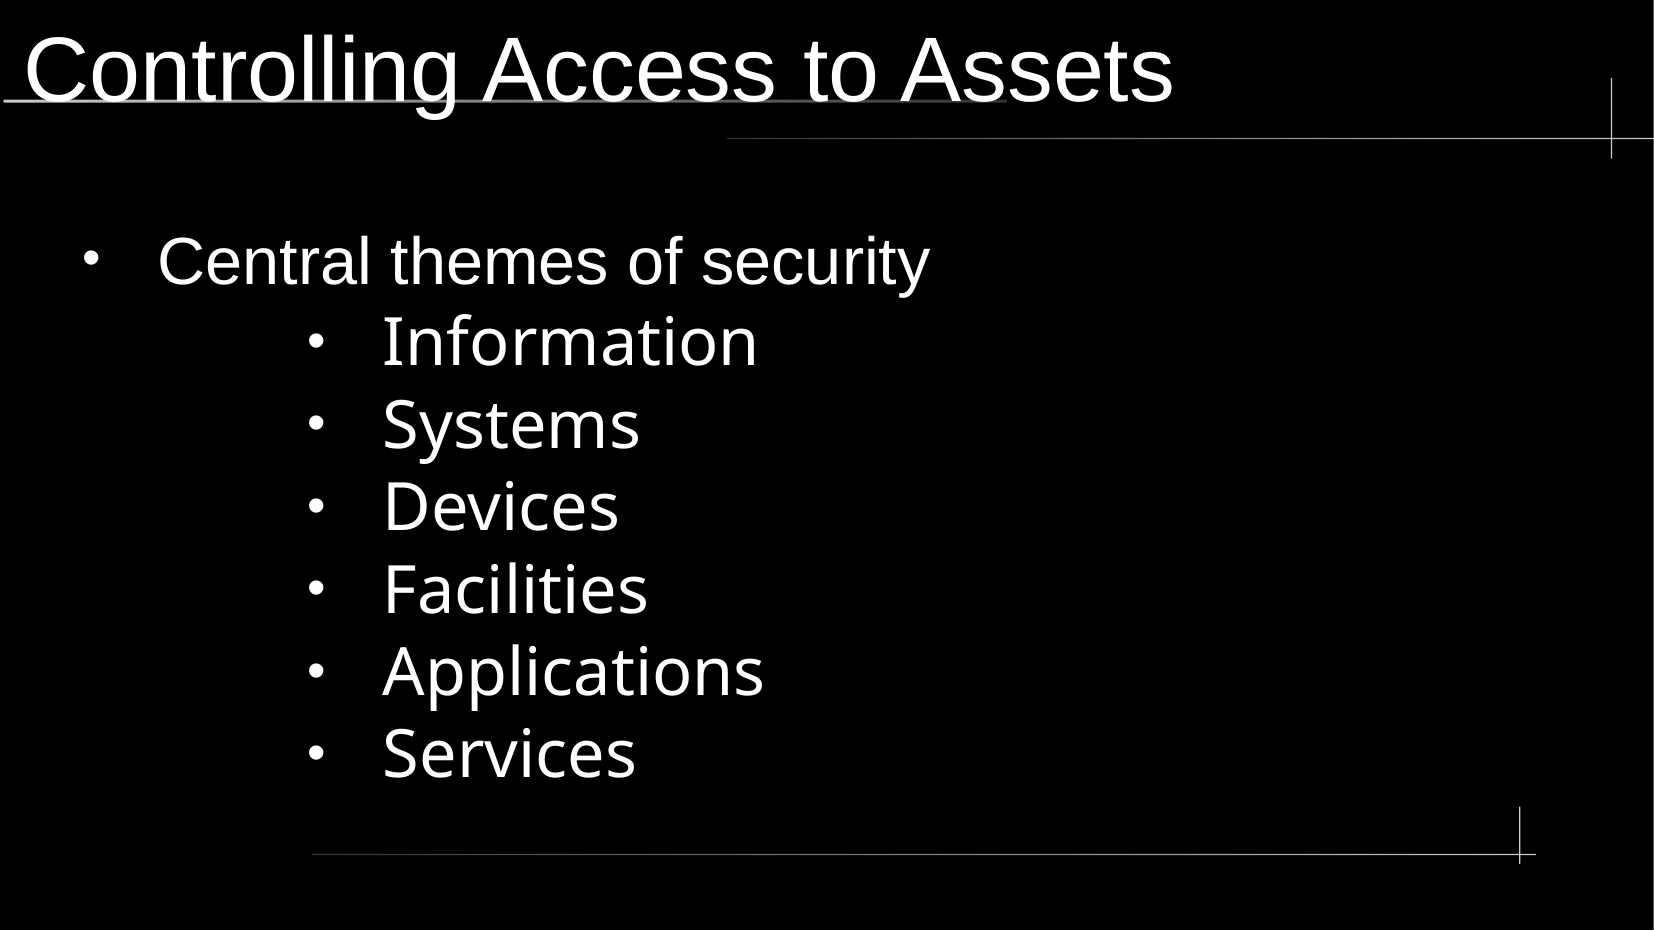

# Controlling Access to Assets
Central themes of security
Information
Systems
Devices
Facilities
Applications
Services
2